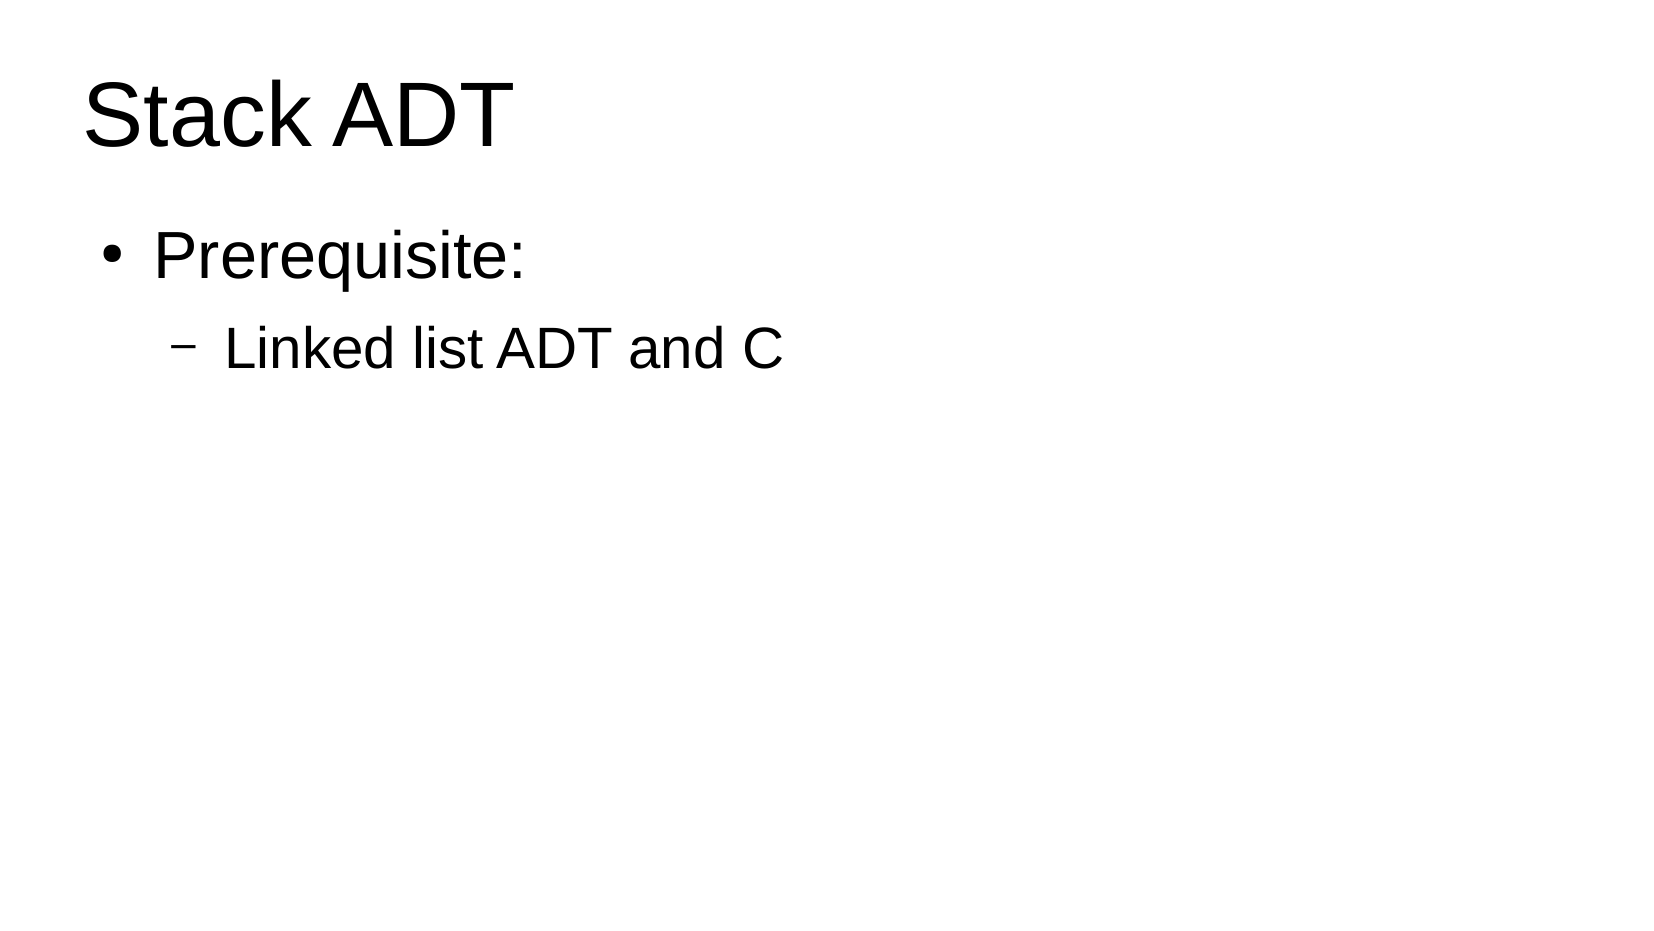

# Stack ADT
Prerequisite:
Linked list ADT and C